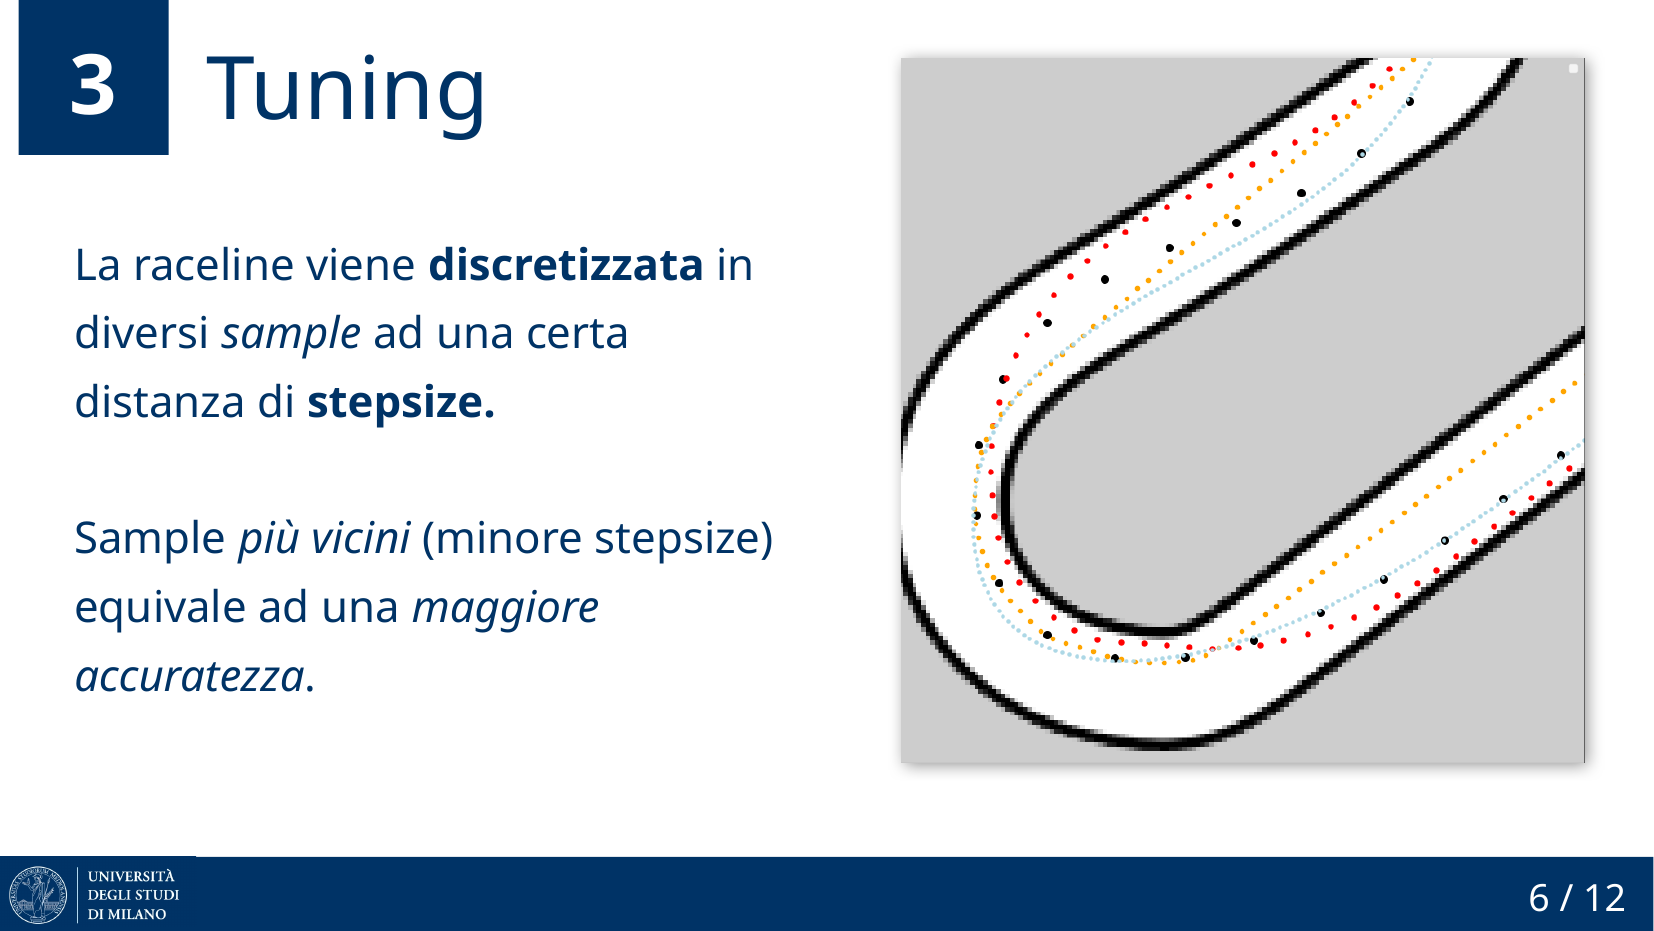

Tuning
3
La raceline viene discretizzata in diversi sample ad una certa distanza di stepsize.
Sample più vicini (minore stepsize) equivale ad una maggiore accuratezza.
6 / 12